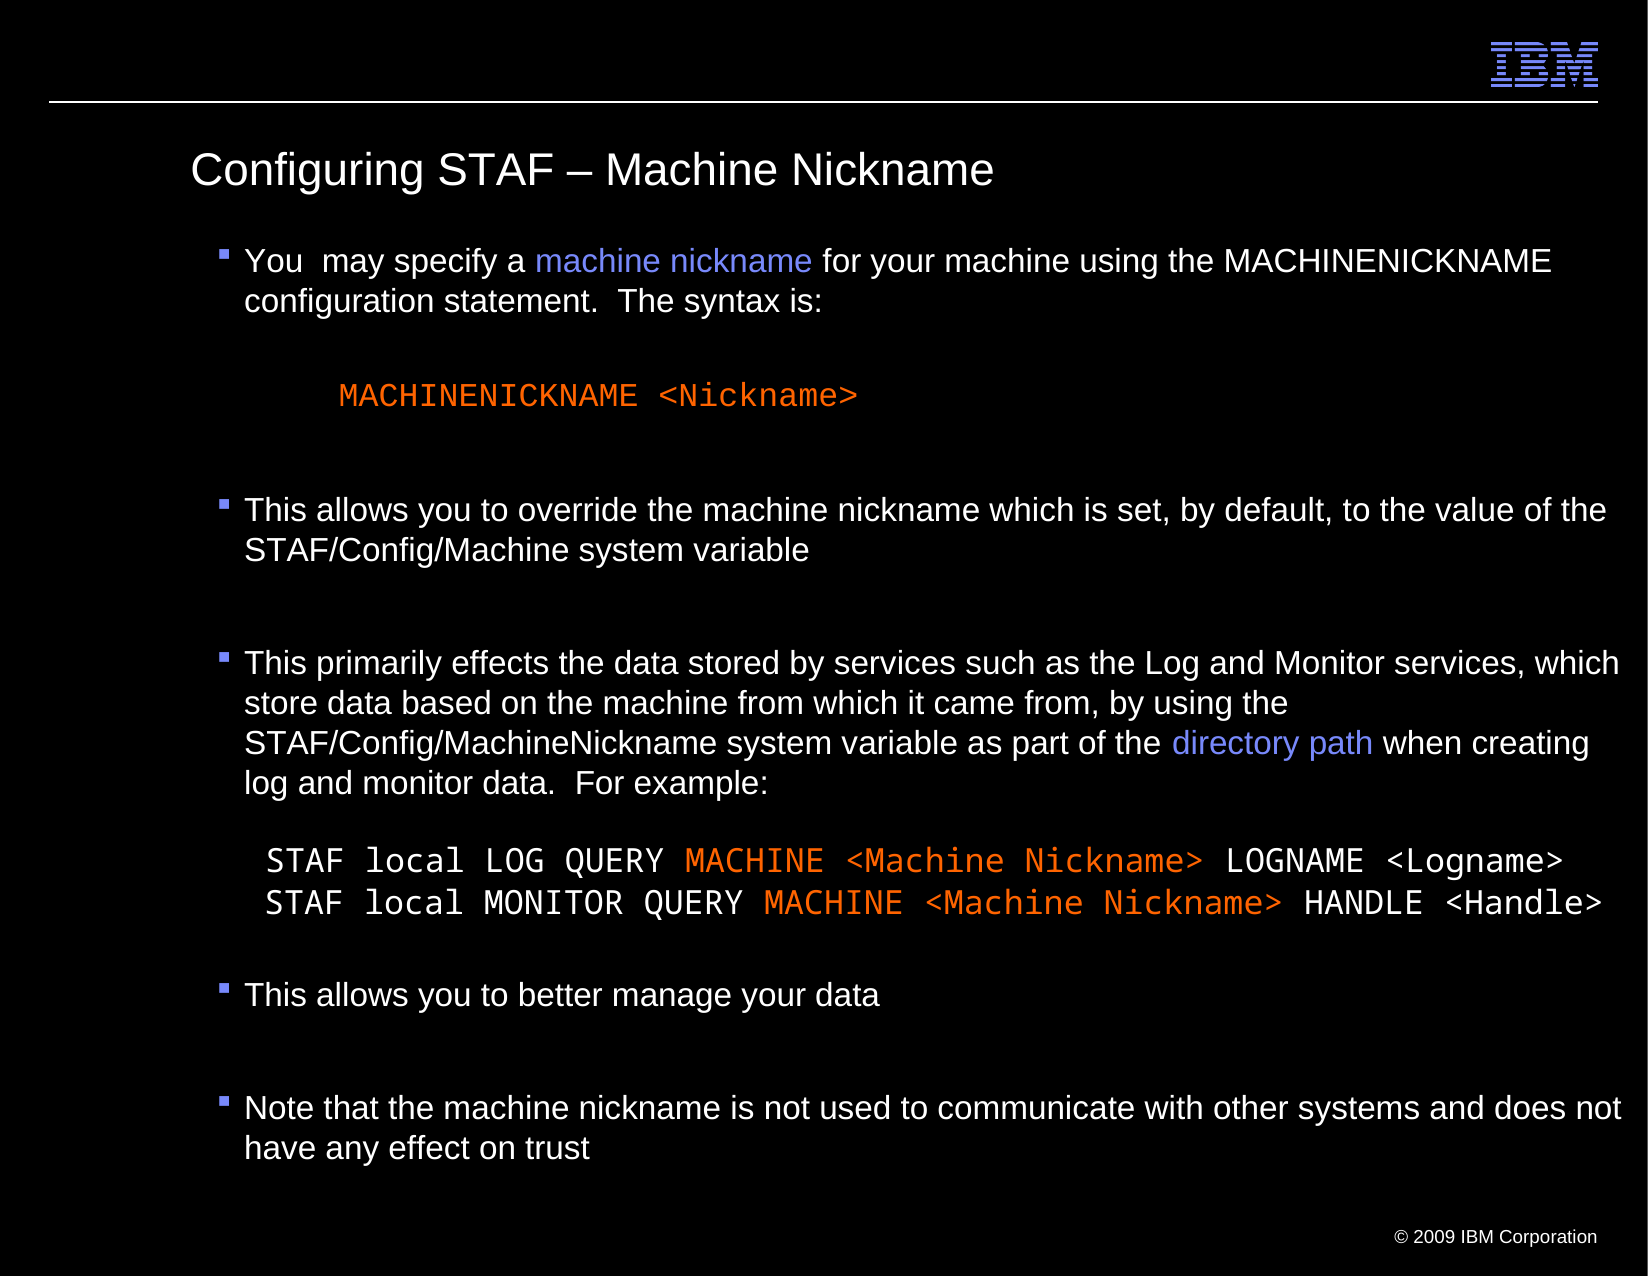

# Configuring STAF – Machine Nickname
You may specify a machine nickname for your machine using the MACHINENICKNAME configuration statement. The syntax is:
 MACHINENICKNAME <Nickname>
This allows you to override the machine nickname which is set, by default, to the value of the STAF/Config/Machine system variable
This primarily effects the data stored by services such as the Log and Monitor services, which store data based on the machine from which it came from, by using the STAF/Config/MachineNickname system variable as part of the directory path when creating log and monitor data. For example:
 STAF local LOG QUERY MACHINE <Machine Nickname> LOGNAME <Logname>
 STAF local MONITOR QUERY MACHINE <Machine Nickname> HANDLE <Handle>
This allows you to better manage your data
Note that the machine nickname is not used to communicate with other systems and does not have any effect on trust